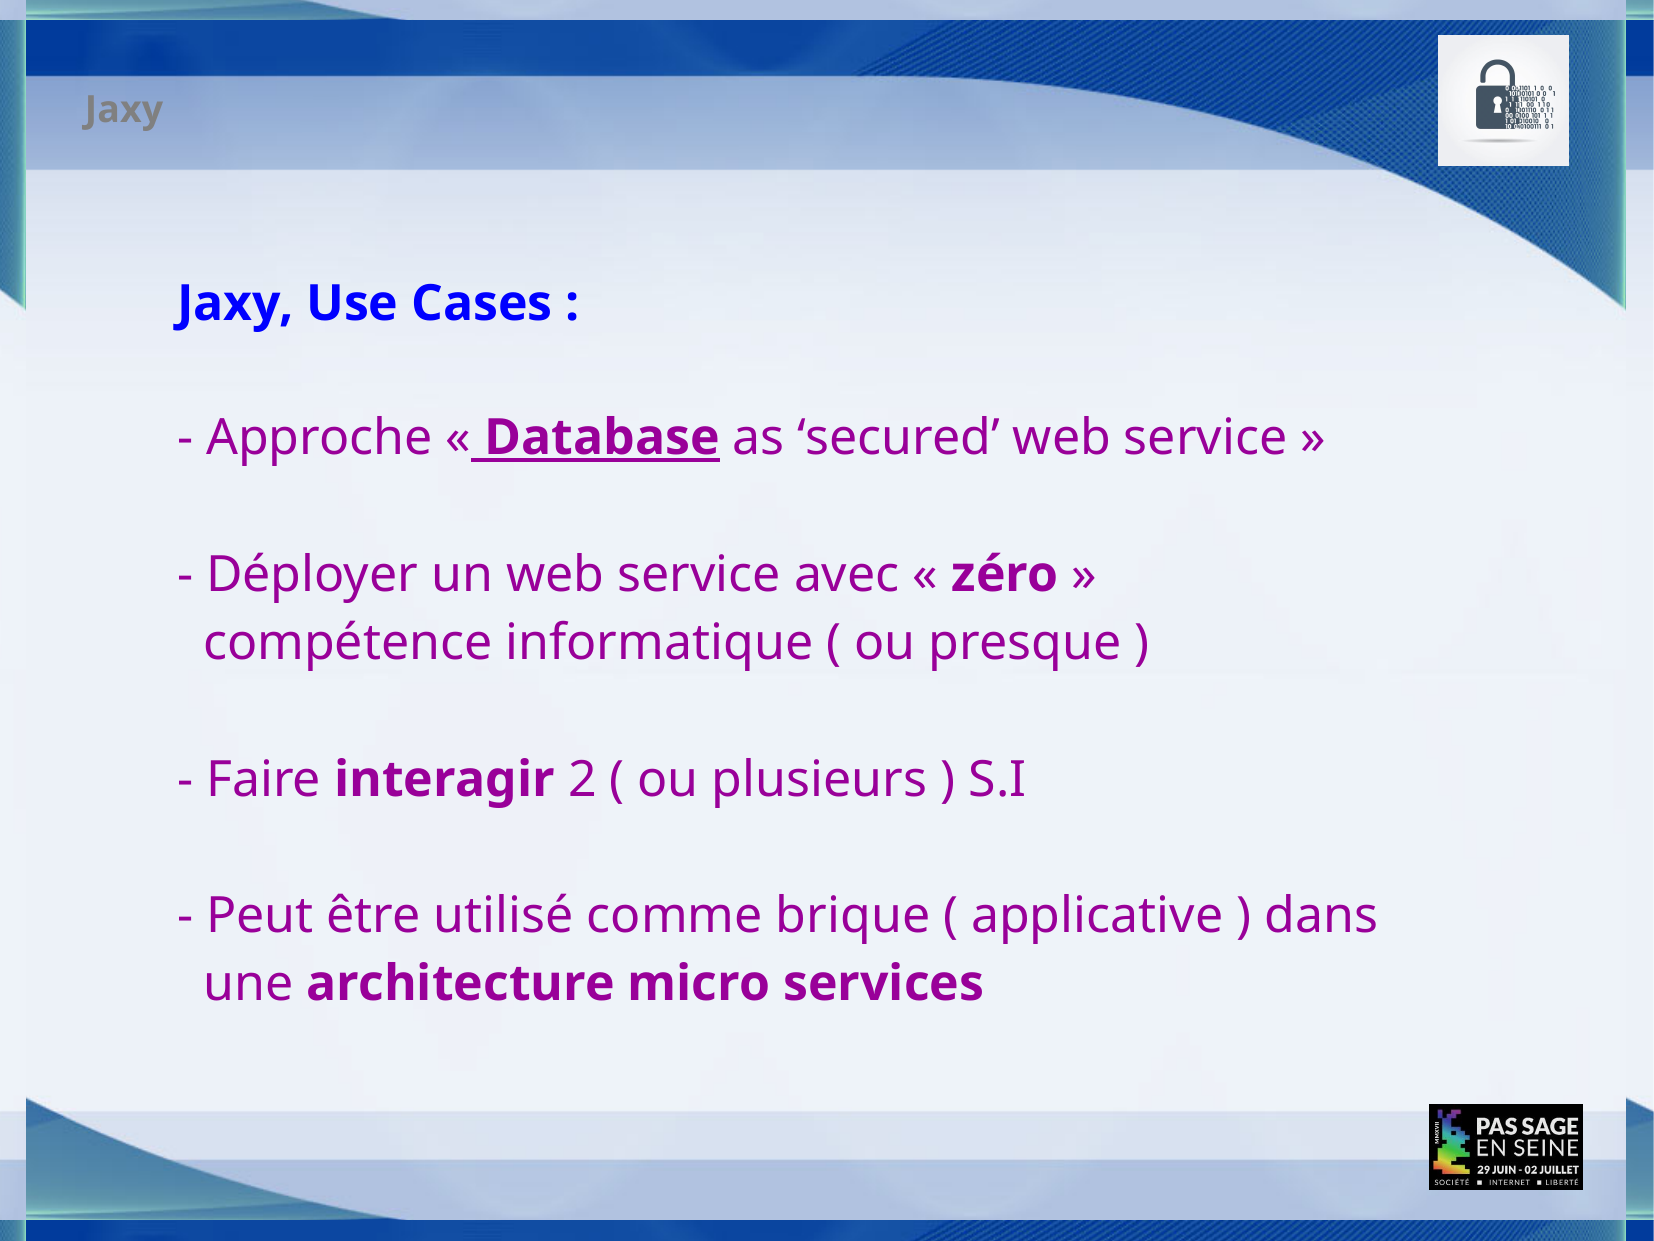

Jaxy
Jaxy, Use Cases :
# - Approche « Database as ‘secured’ web service » - Déployer un web service avec « zéro » compétence informatique ( ou presque ) - Faire interagir 2 ( ou plusieurs ) S.I - Peut être utilisé comme brique ( applicative ) dans une architecture micro services